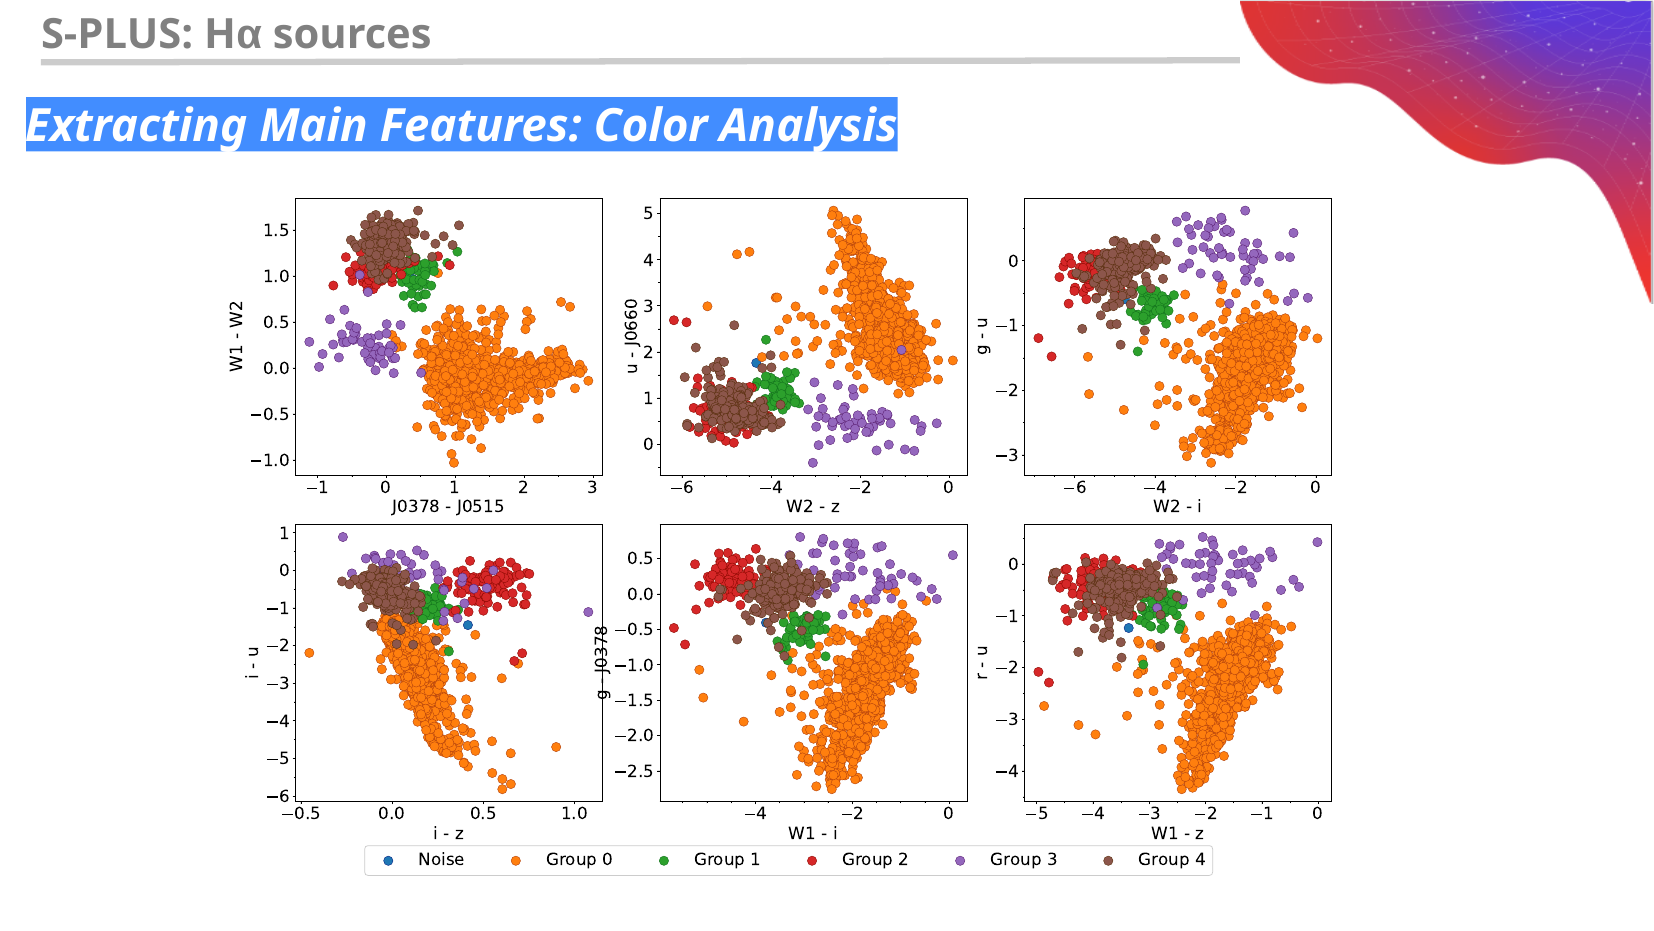

S-PLUS: Hα sources
Extracting Main Features: Color Analysis